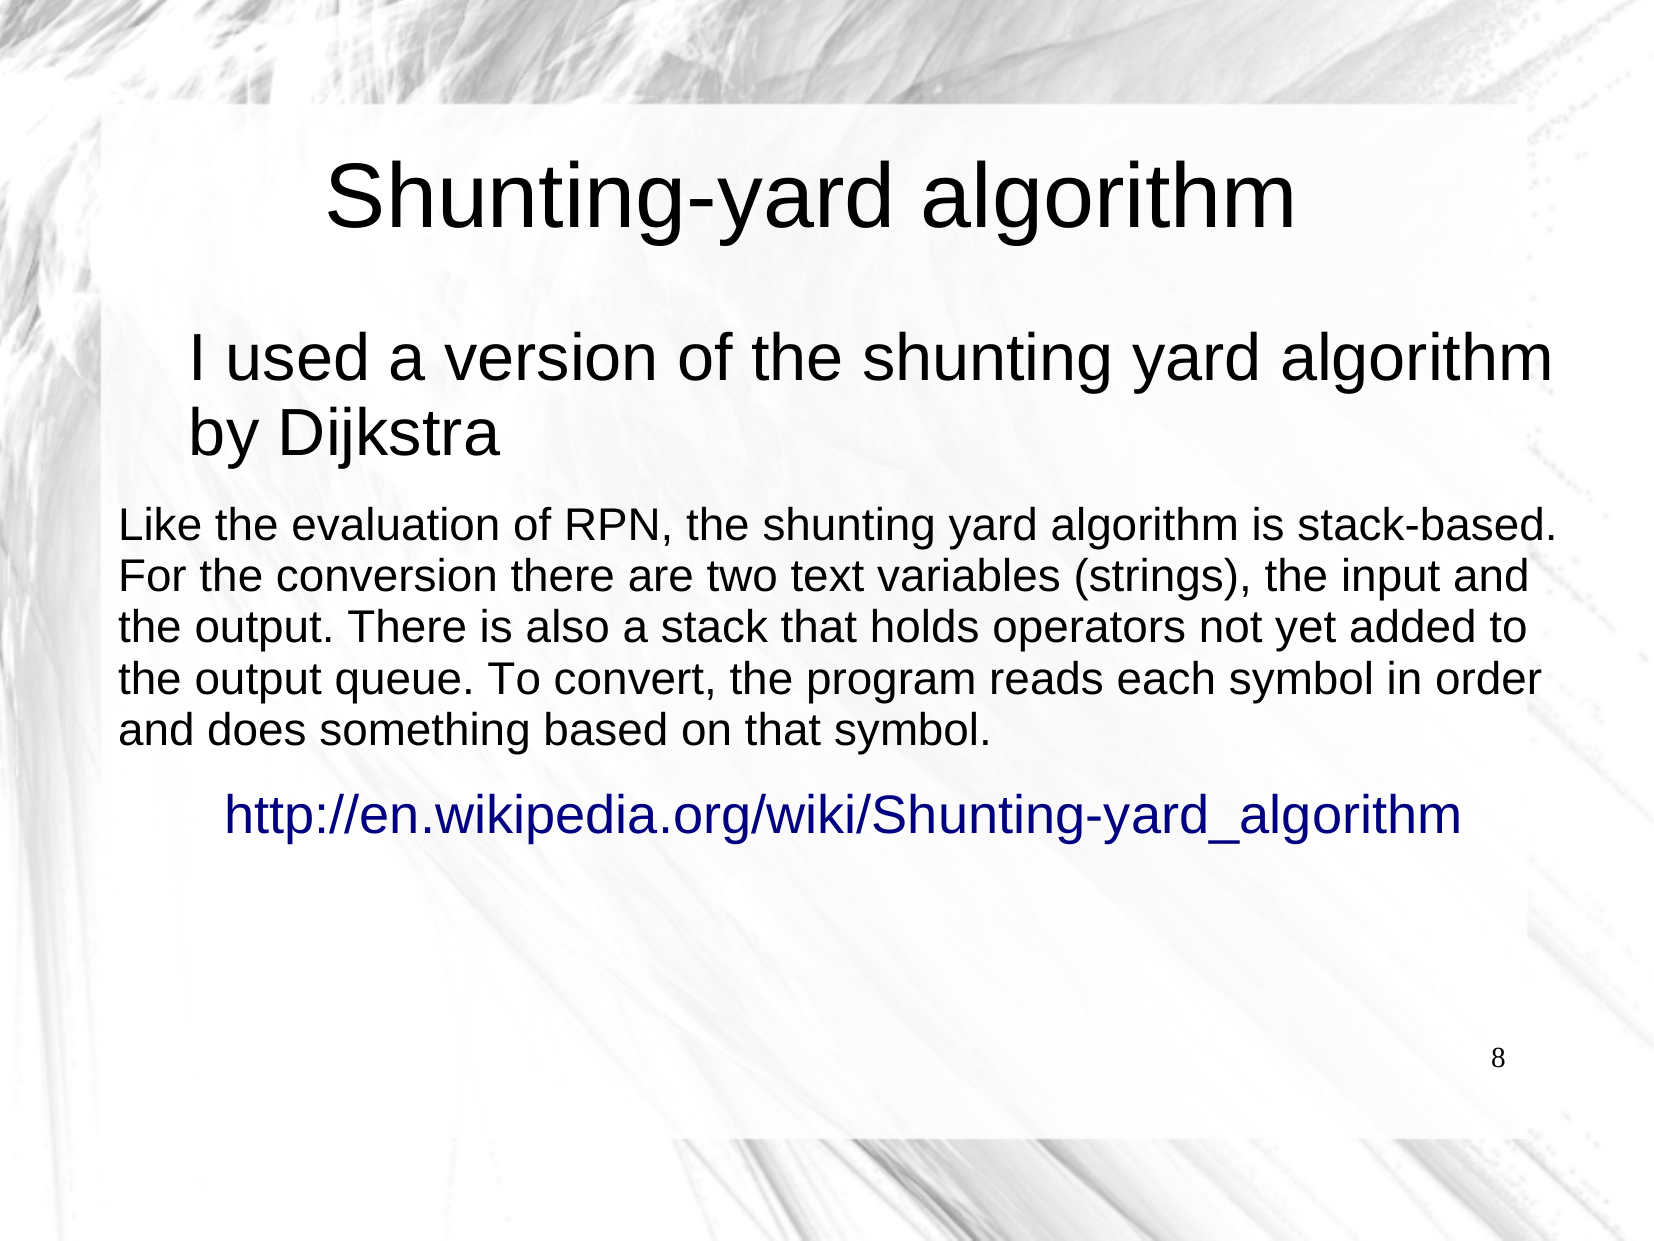

# Shunting-yard algorithm
I used a version of the shunting yard algorithm by Dijkstra
Like the evaluation of RPN, the shunting yard algorithm is stack-based. For the conversion there are two text variables (strings), the input and the output. There is also a stack that holds operators not yet added to the output queue. To convert, the program reads each symbol in order and does something based on that symbol.
http://en.wikipedia.org/wiki/Shunting-yard_algorithm
8